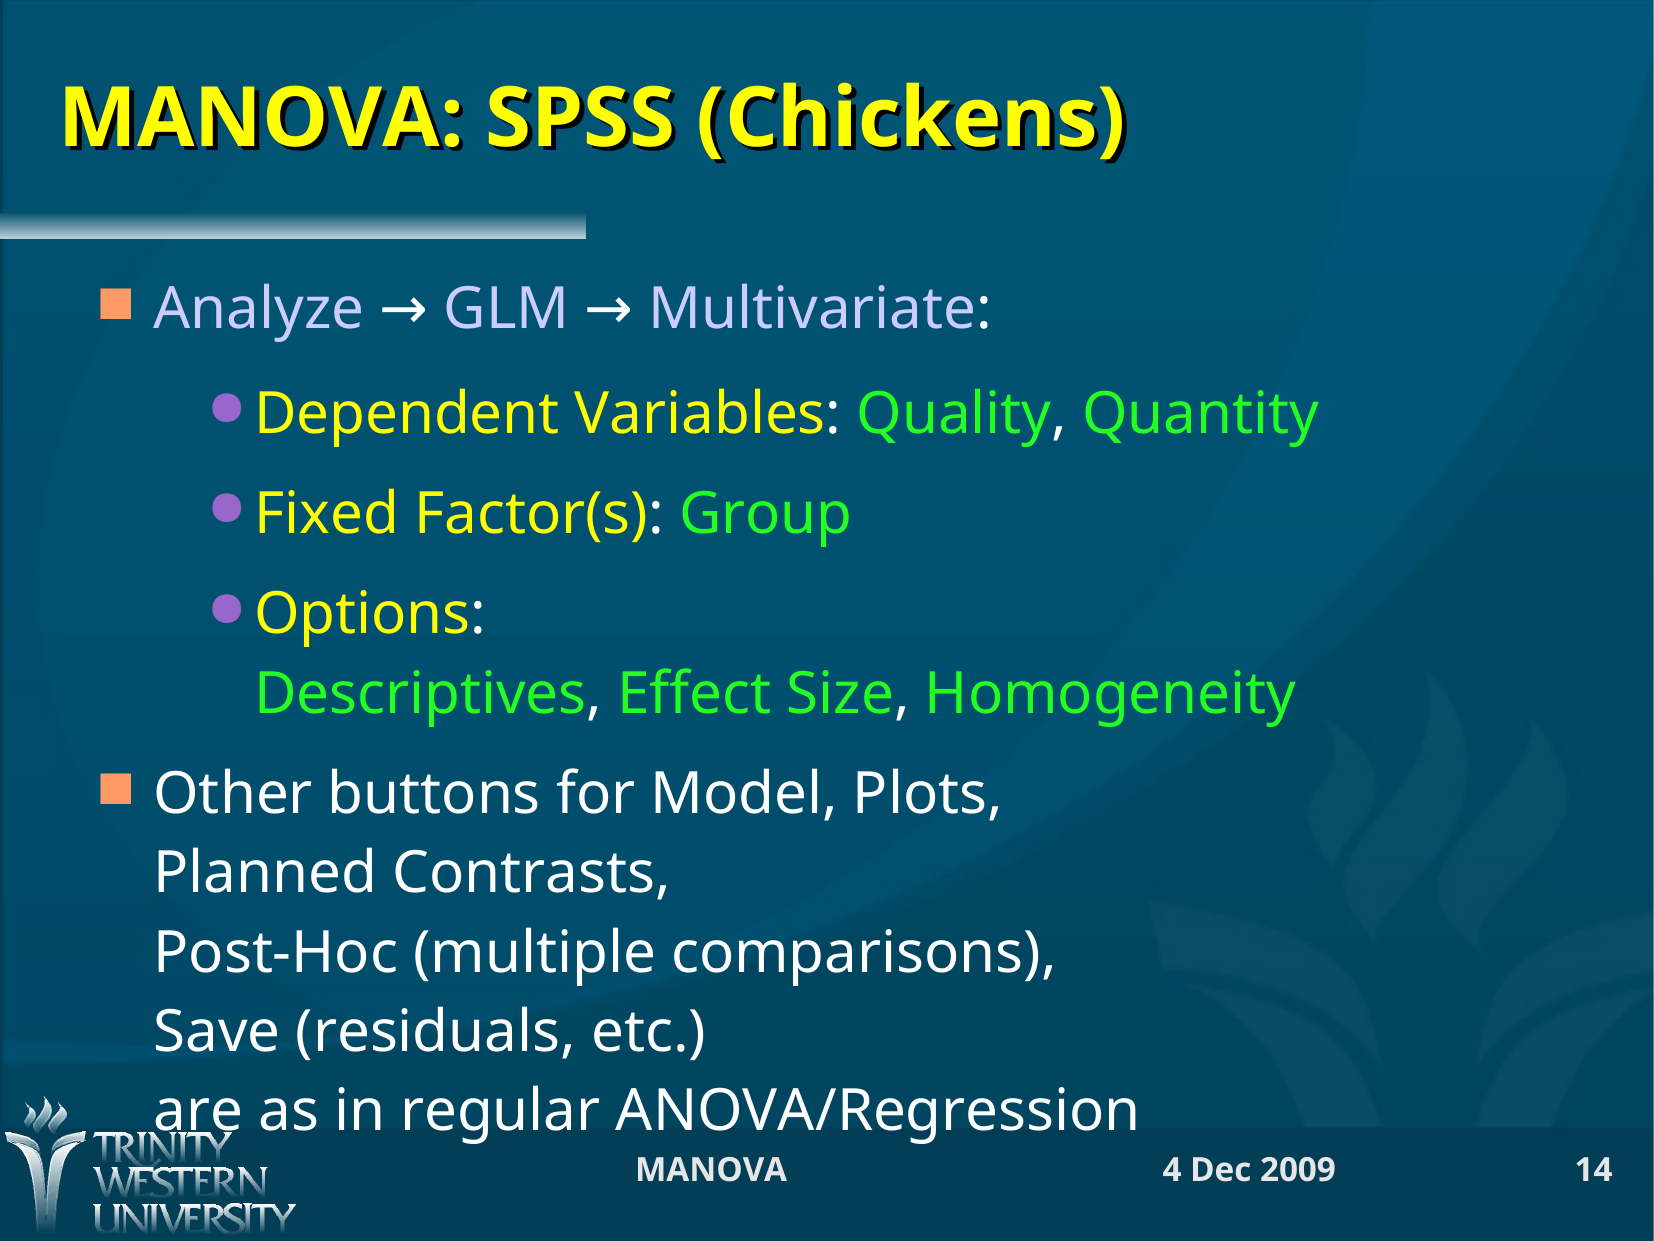

# MANOVA: SPSS (Chickens)
Analyze → GLM → Multivariate:
Dependent Variables: Quality, Quantity
Fixed Factor(s): Group
Options:
Descriptives, Effect Size, Homogeneity
Other buttons for Model, Plots,
Planned Contrasts,
Post-Hoc (multiple comparisons),
Save (residuals, etc.)
are as in regular ANOVA/Regression
MANOVA
4 Dec 2009
14